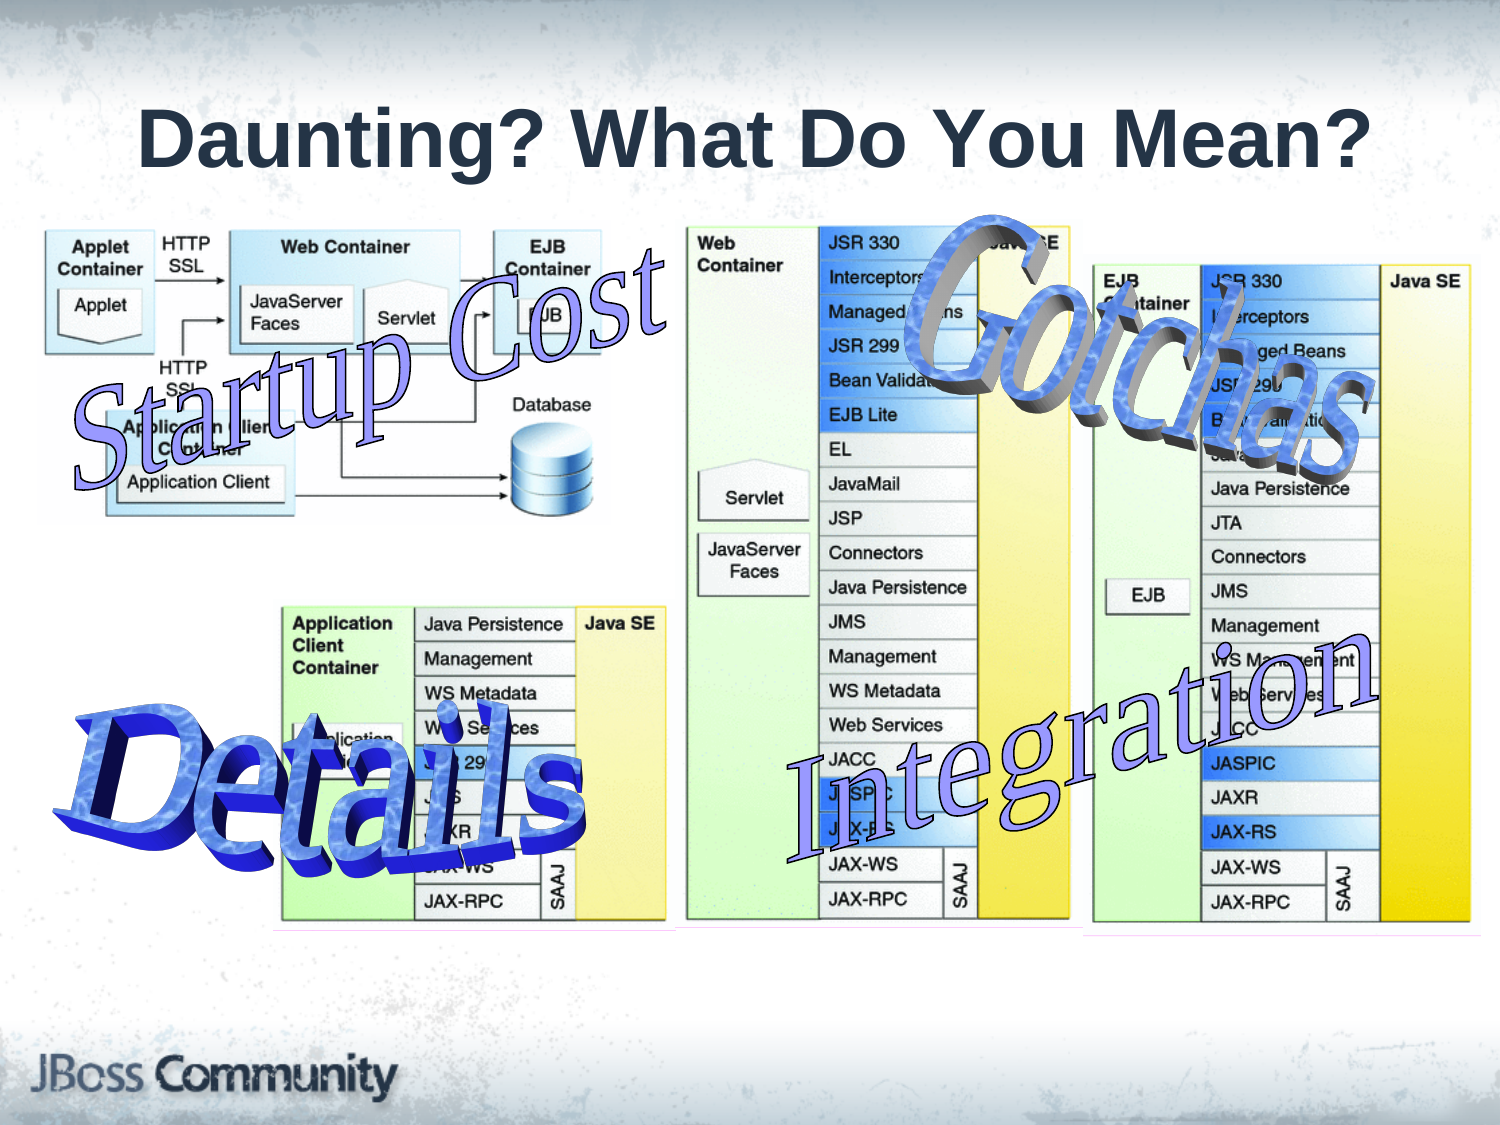

# Daunting? What Do You Mean?
Startup Cost
Gotchas
Integration
Details